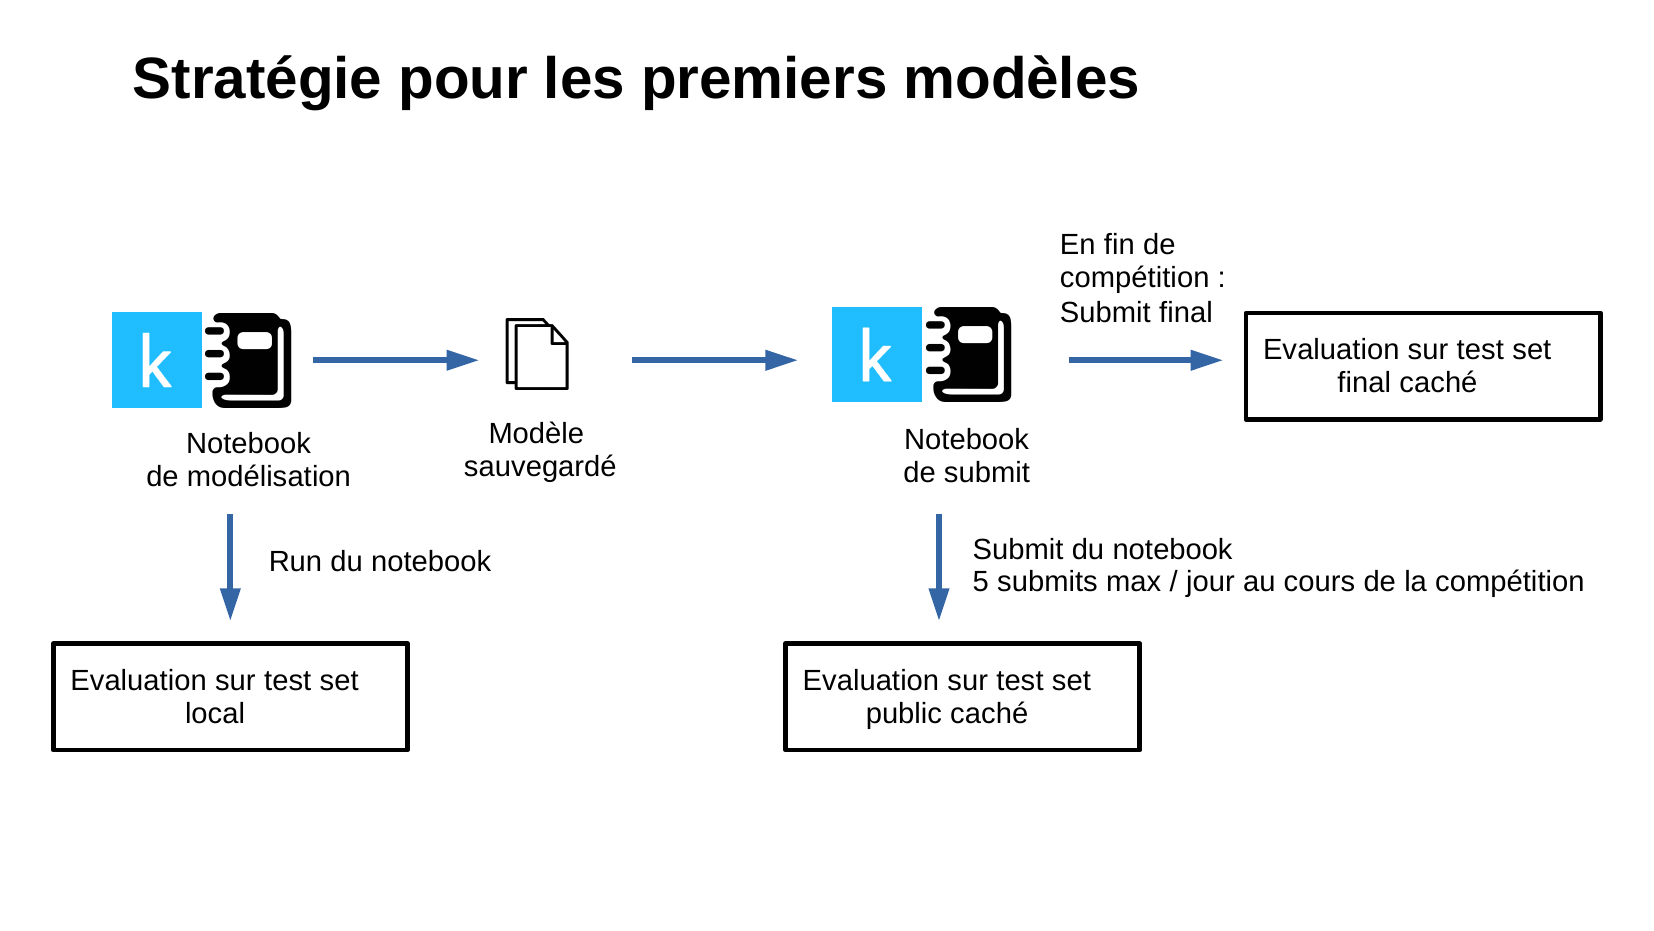

Stratégie pour les premiers modèles
En fin de
compétition :
Submit final
Evaluation sur test set
final caché
Modèle
sauvegardé
Notebook
de submit
Notebook
de modélisation
Submit du notebook
5 submits max / jour au cours de la compétition
Run du notebook
Evaluation sur test set
local
Evaluation sur test set
public caché